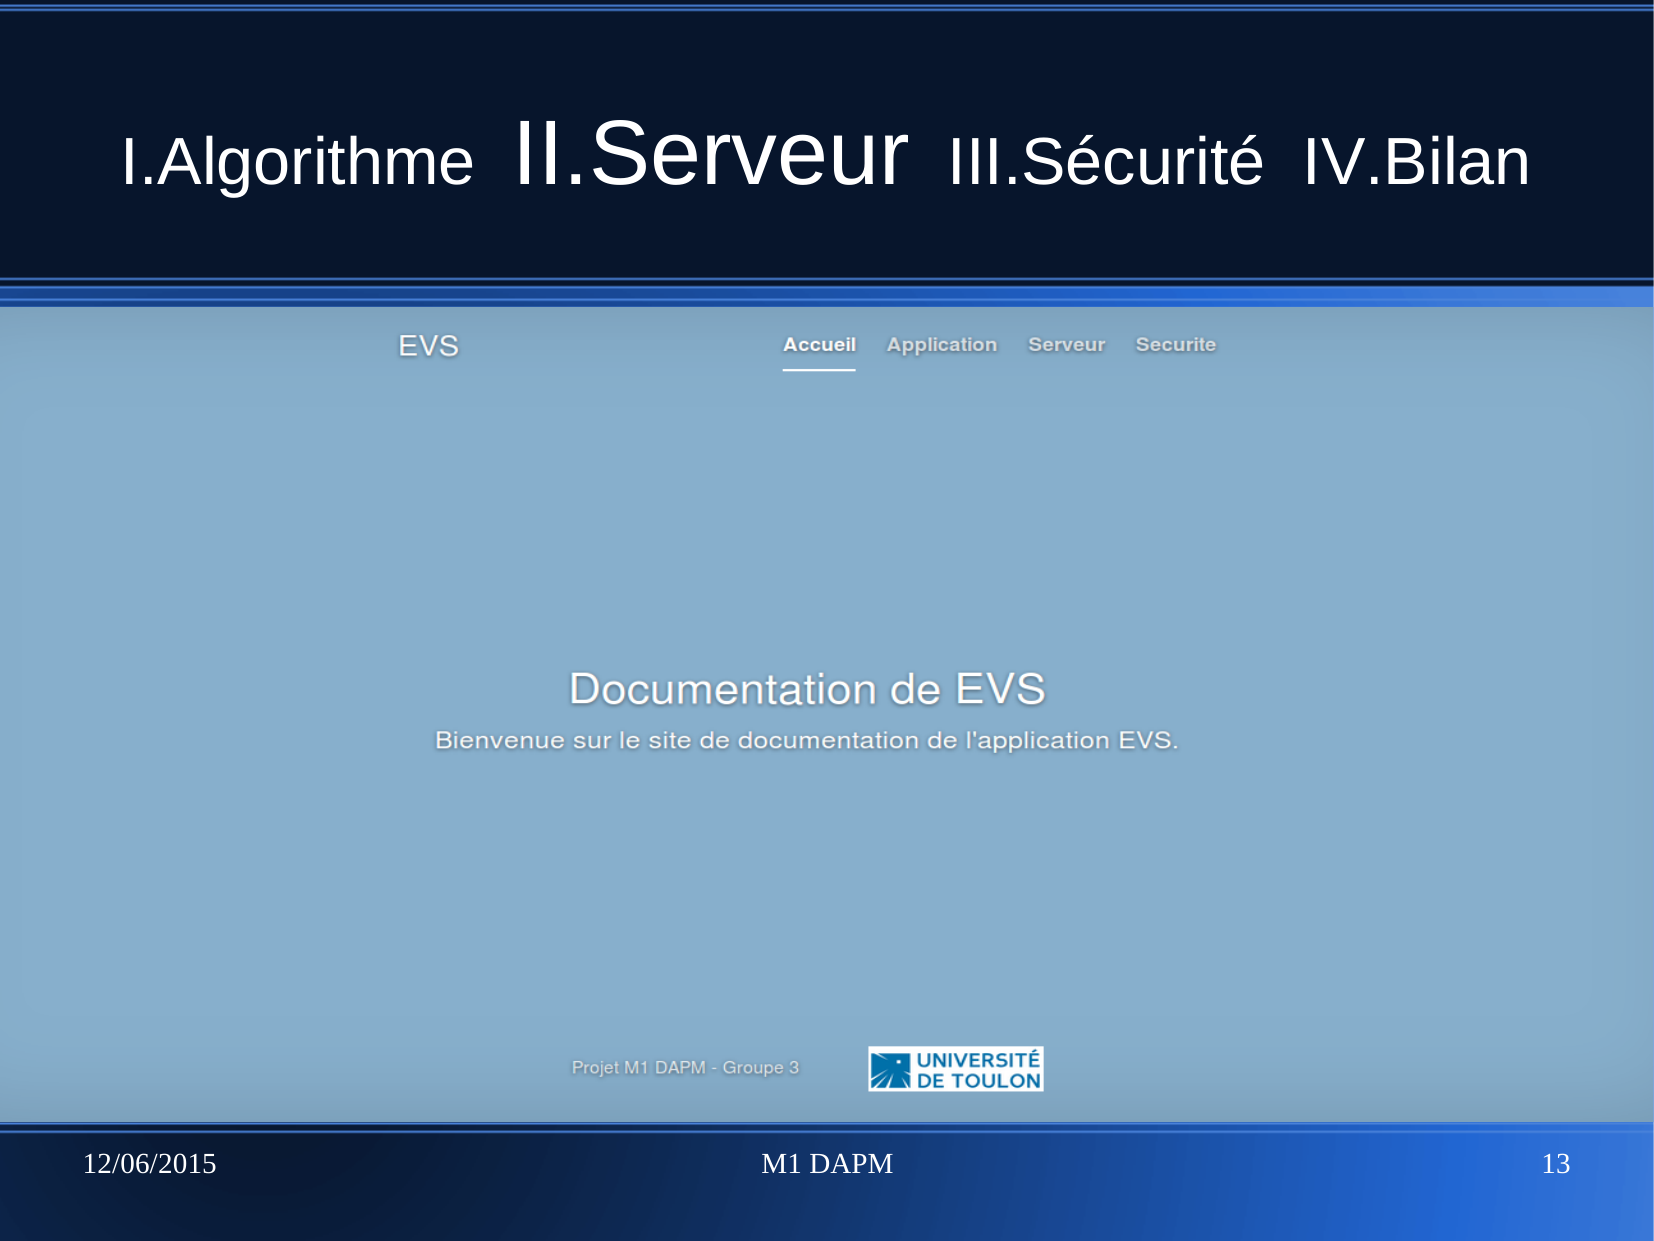

# I.Algorithme II.Serveur III.Sécurité IV.Bilan
12/06/2015
M1 DAPM
13